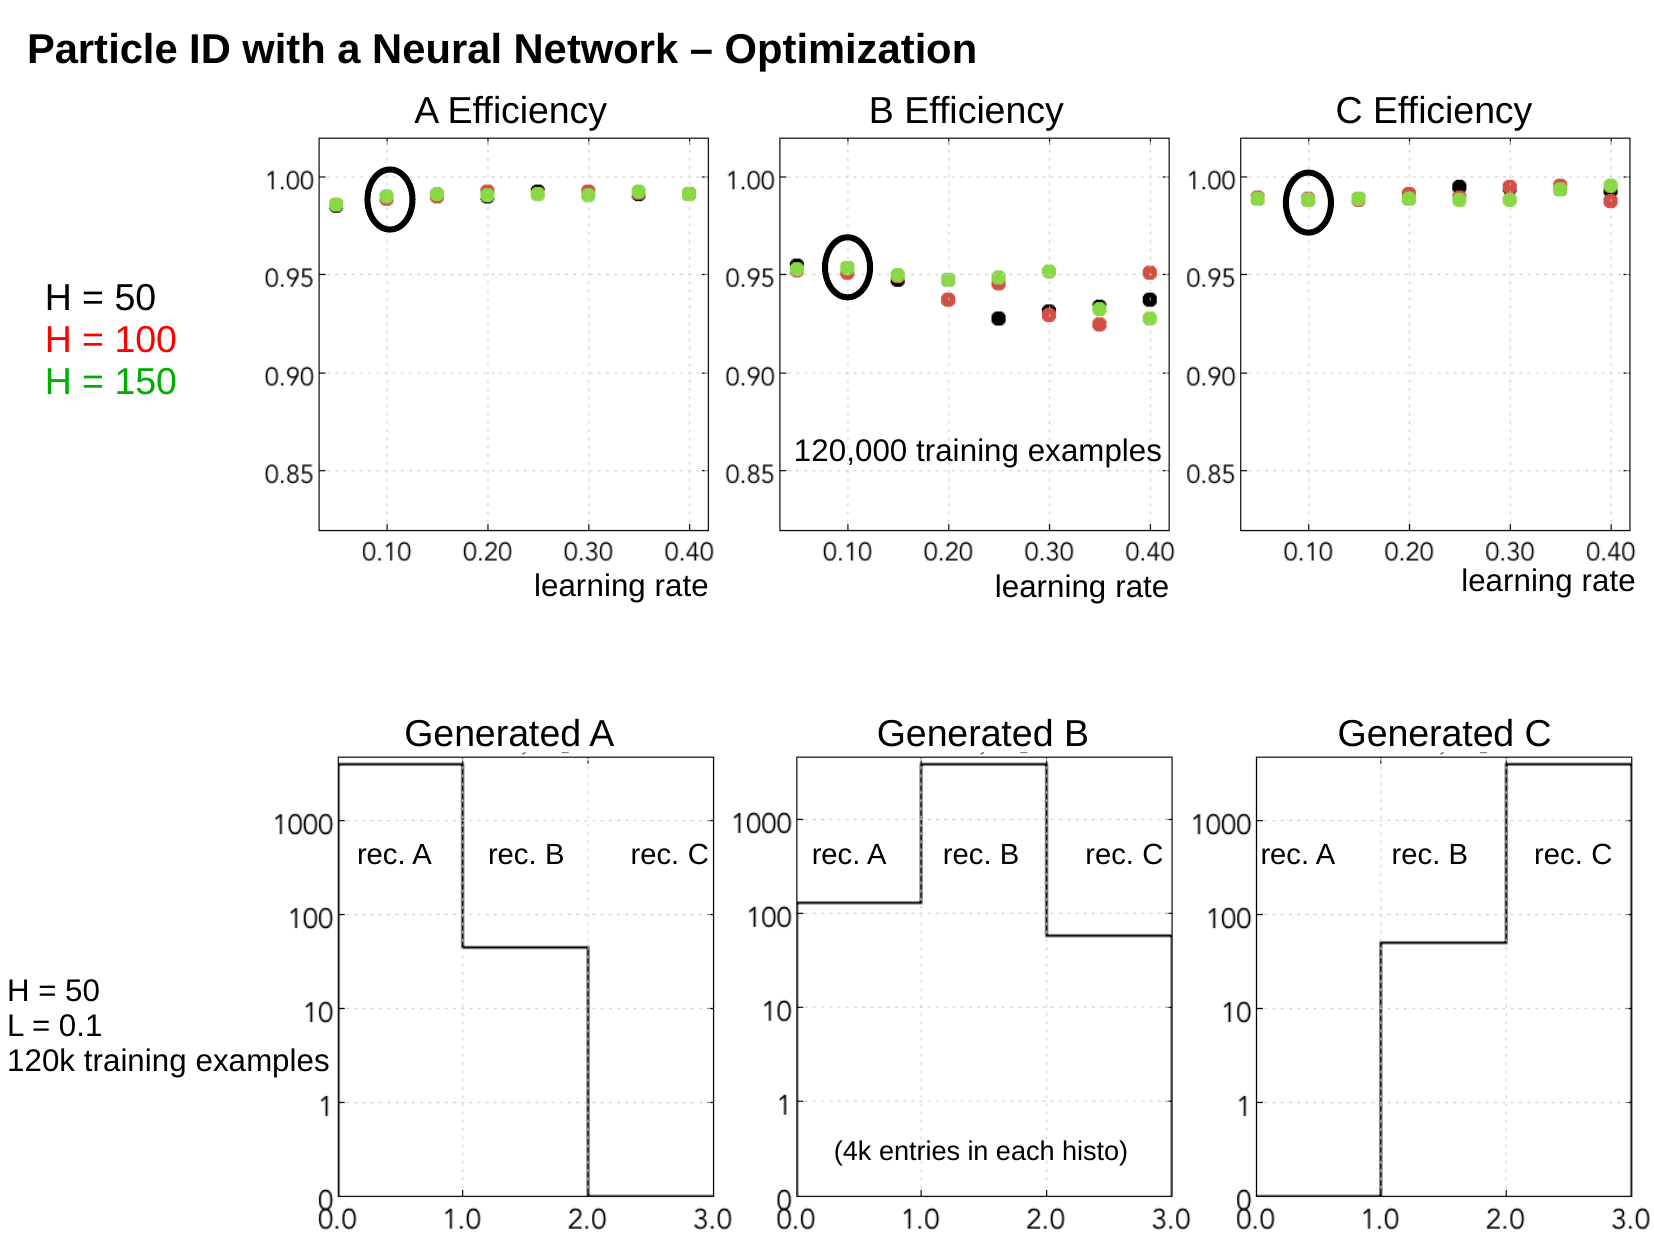

Particle ID with a Neural Network – Optimization
A Efficiency
B Efficiency
C Efficiency
H = 50
H = 100
H = 150
120,000 training examples
learning rate
learning rate
learning rate
Generated A
Generated B
Generated C
rec. A rec. B rec. C
rec. A rec. B rec. C
rec. A rec. B rec. C
H = 50
L = 0.1
120k training examples
(4k entries in each histo)